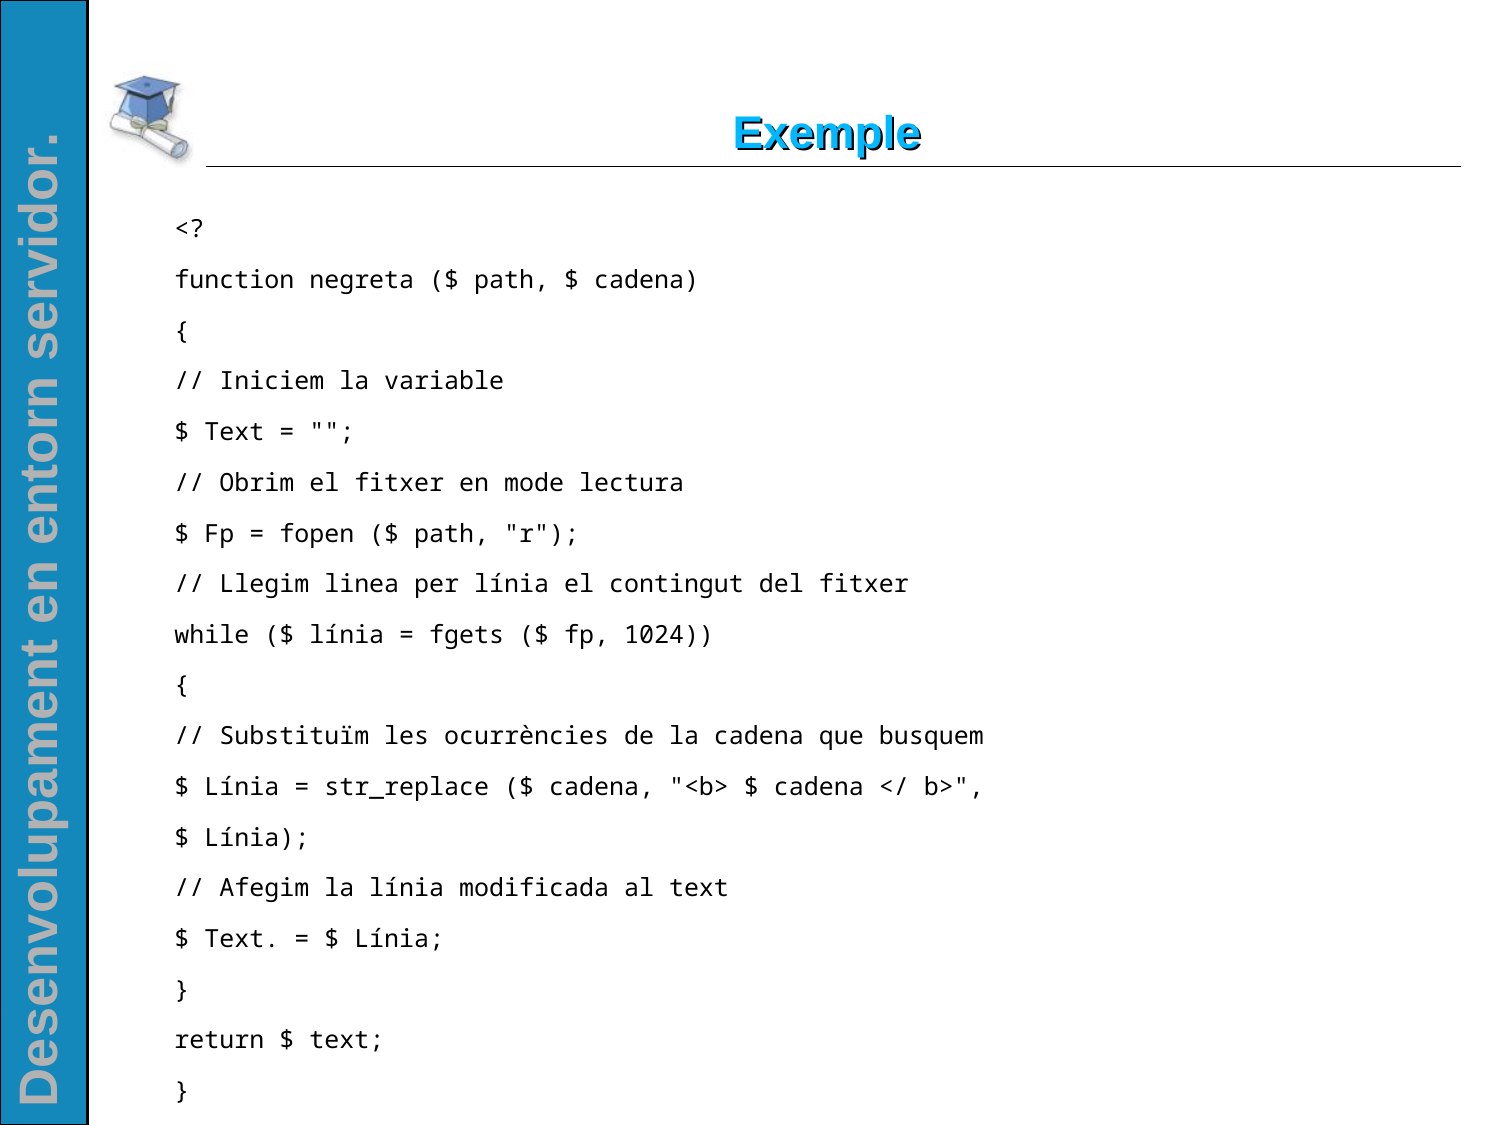

# Exemple
<?
function negreta ($ path, $ cadena)
{
// Iniciem la variable
$ Text = "";
// Obrim el fitxer en mode lectura
$ Fp = fopen ($ path, "r");
// Llegim linea per línia el contingut del fitxer
while ($ línia = fgets ($ fp, 1024))
{
// Substituïm les ocurrències de la cadena que busquem
$ Línia = str_replace ($ cadena, "<b> $ cadena </ b>",
$ Línia);
// Afegim la línia modificada al text
$ Text. = $ Línia;
}
return $ text;
}